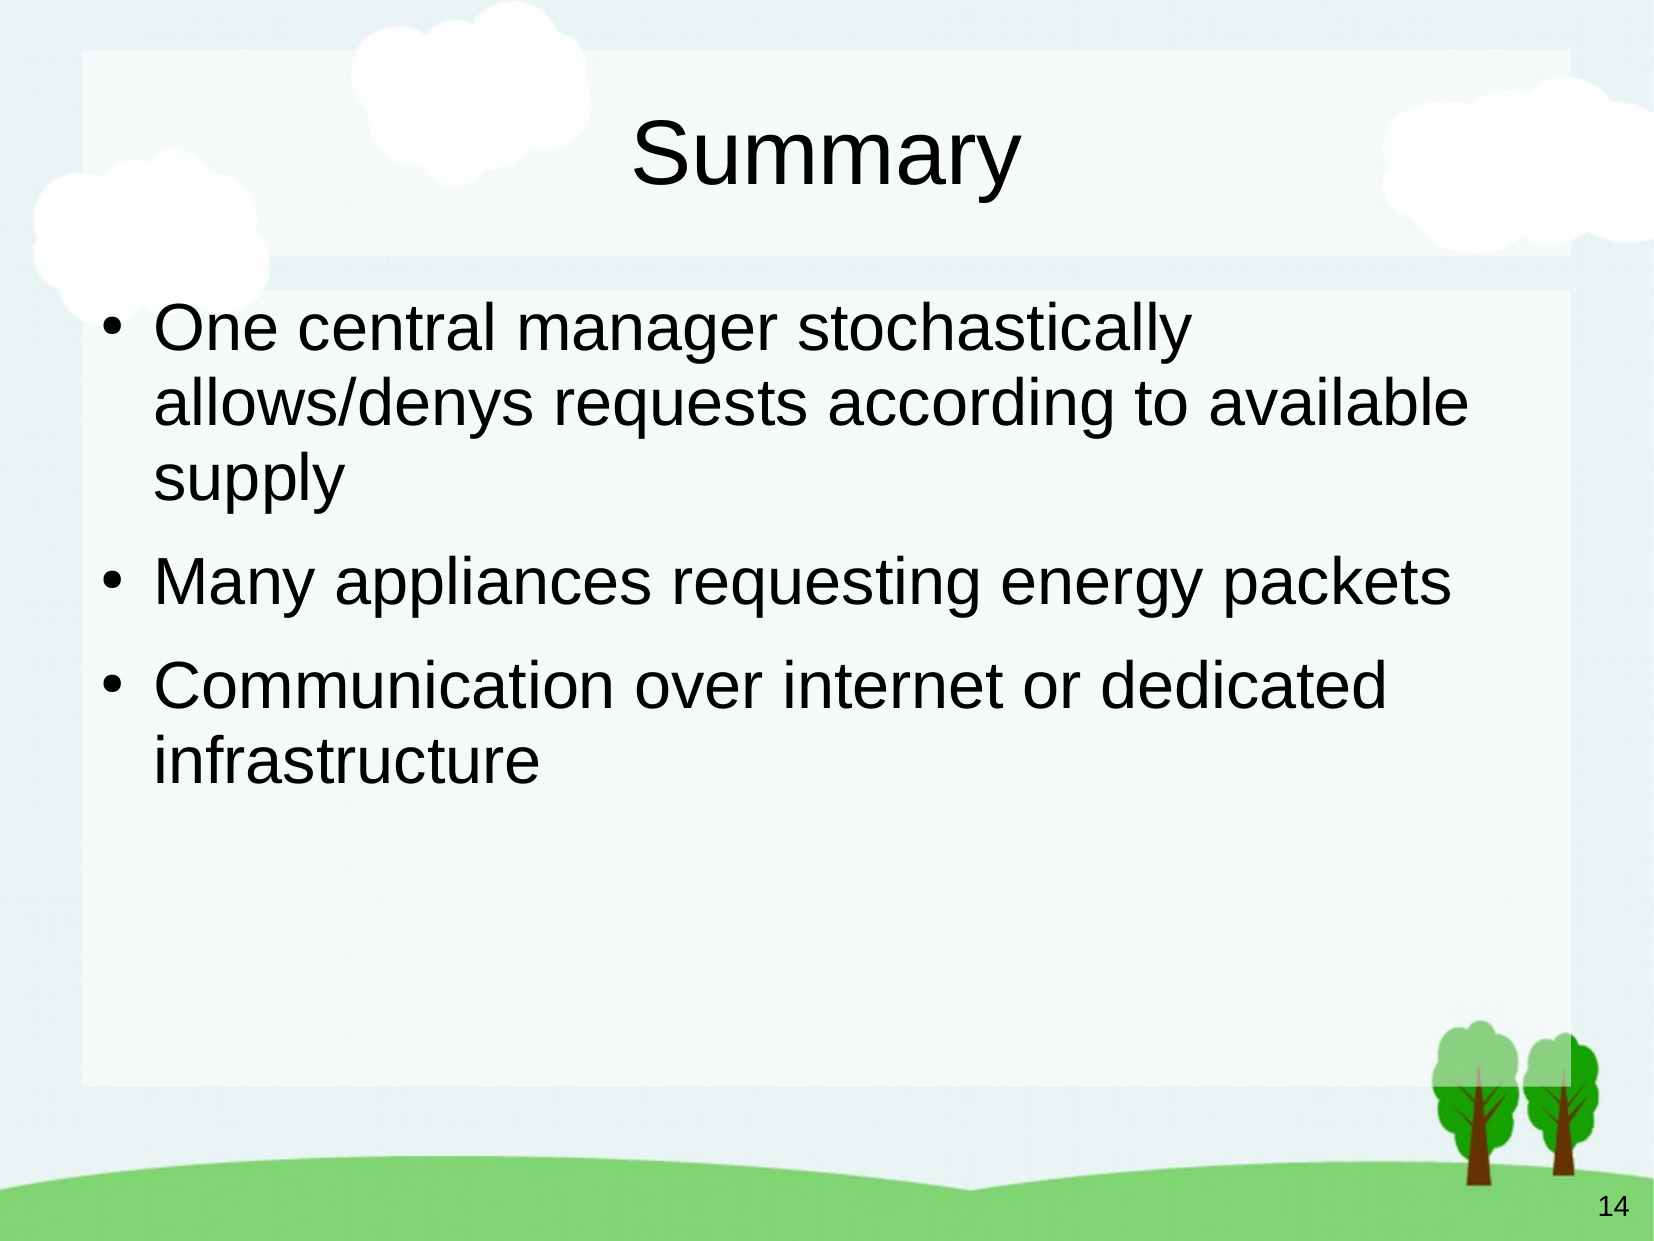

# Summary
One central manager stochastically allows/denys requests according to available supply
Many appliances requesting energy packets
Communication over internet or dedicated infrastructure
14